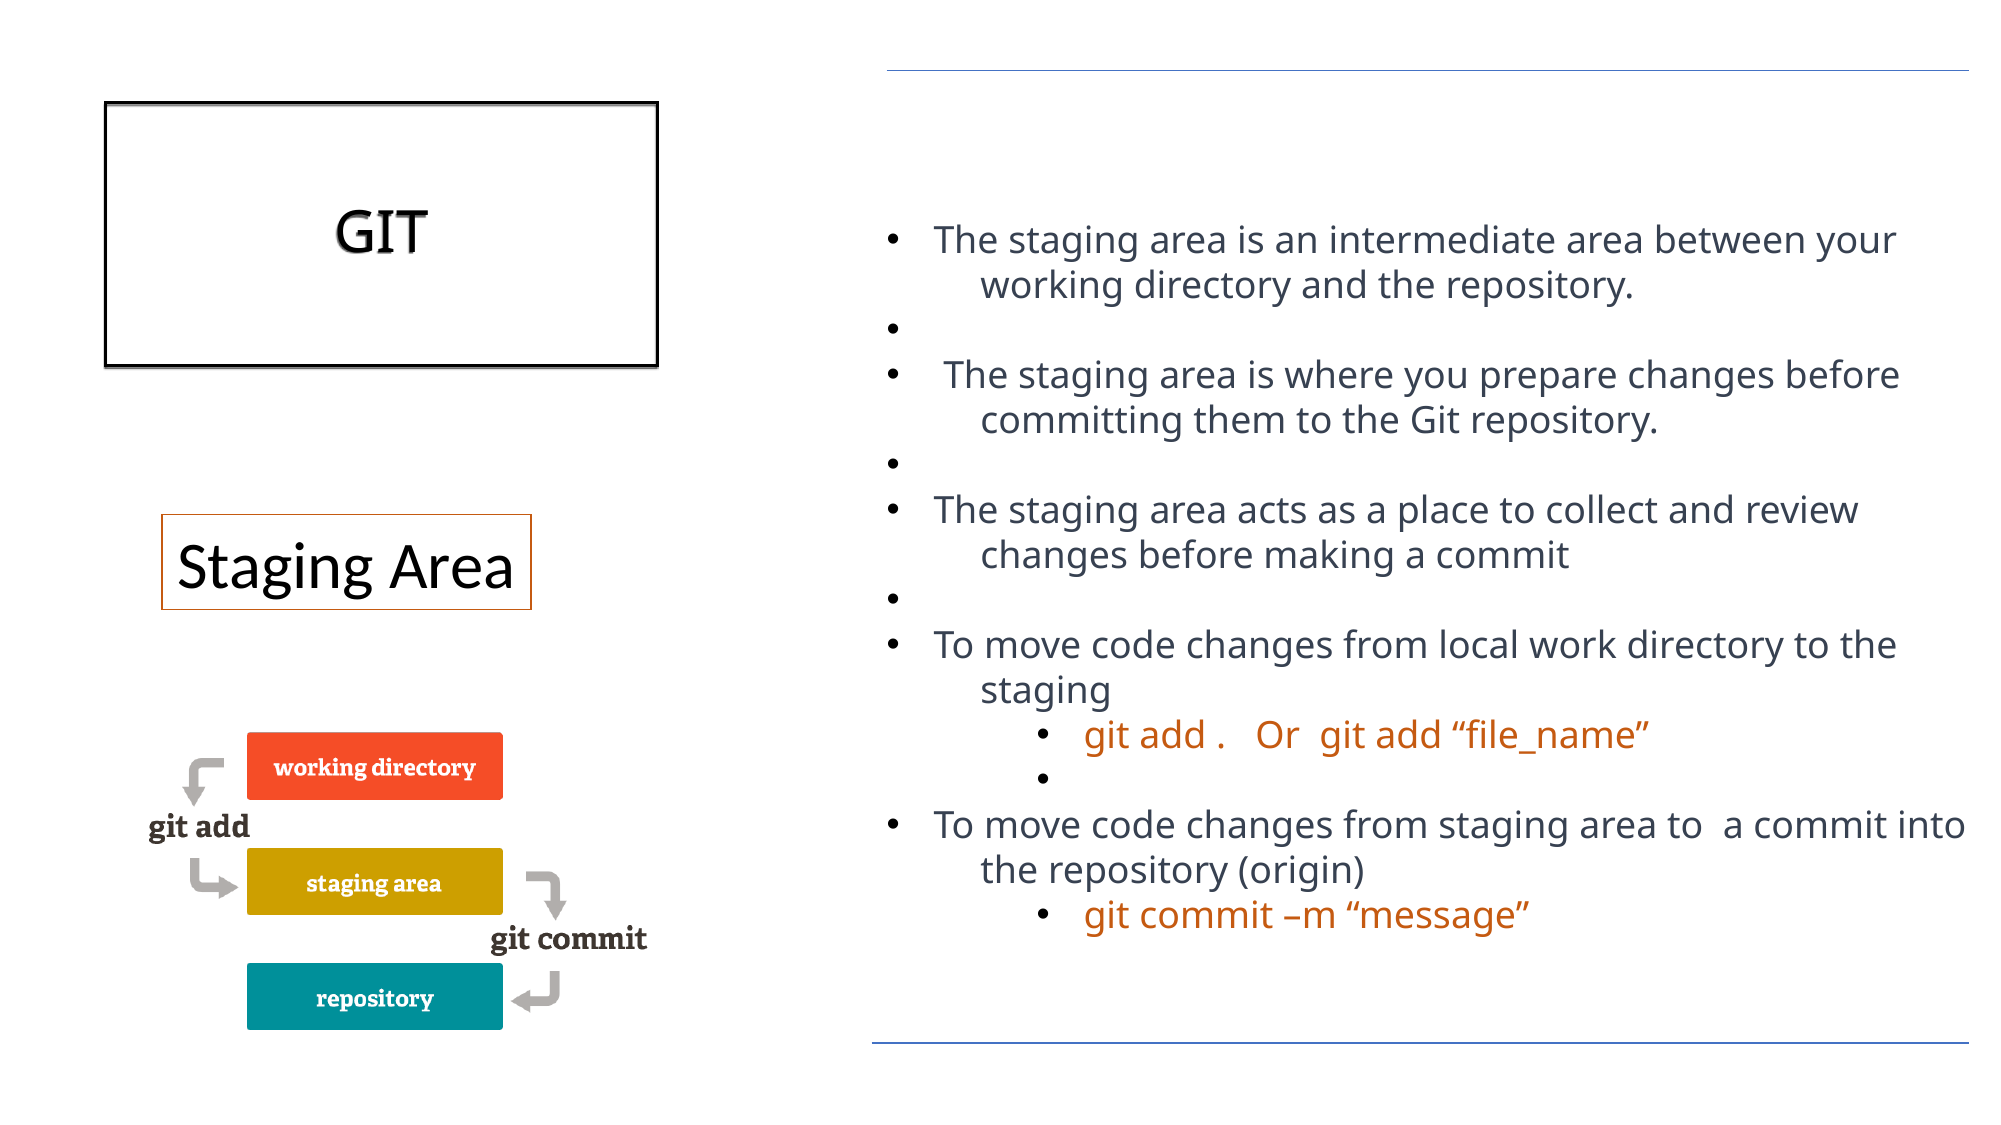

# GIT
The staging area is an intermediate area between your working directory and the repository.
 The staging area is where you prepare changes before committing them to the Git repository.
The staging area acts as a place to collect and review changes before making a commit
To move code changes from local work directory to the staging
git add . Or git add “file_name”
To move code changes from staging area to a commit into the repository (origin)
git commit –m “message”
Staging Area